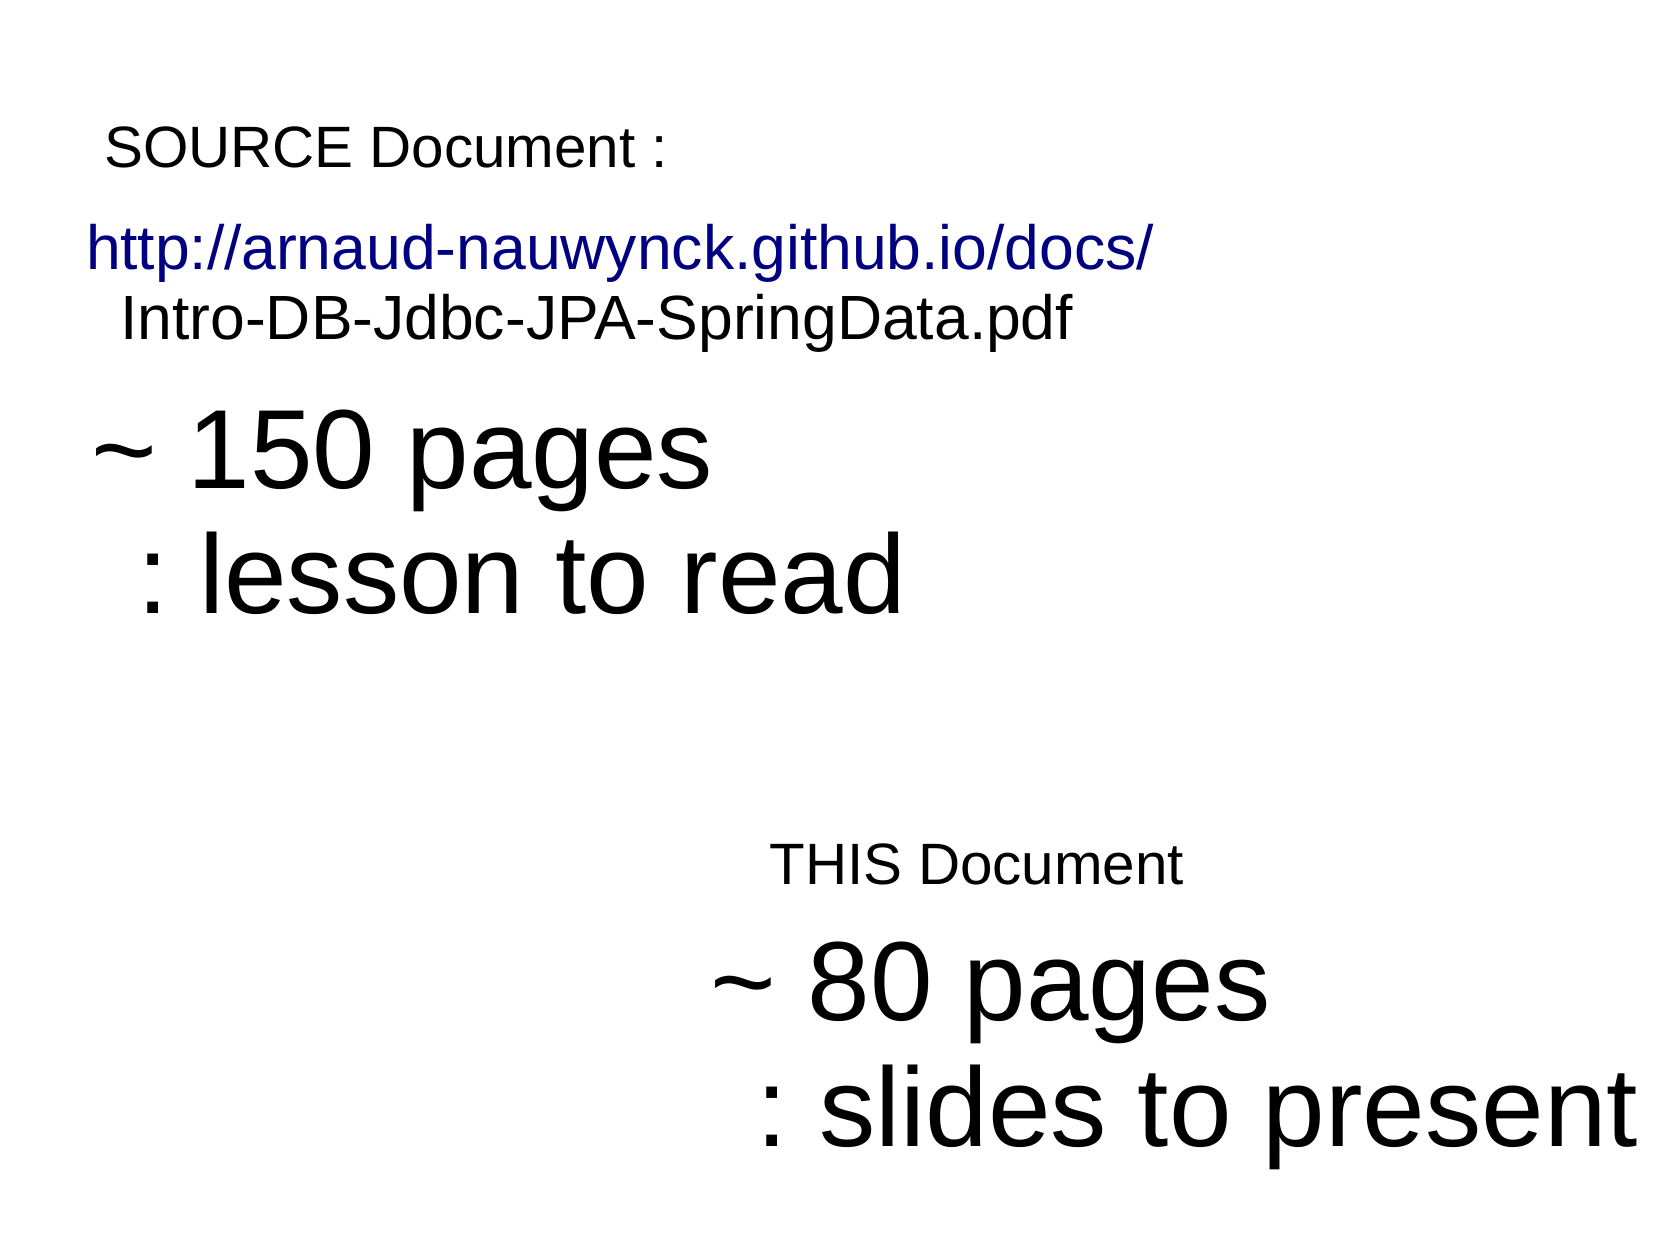

SOURCE Document :
http://arnaud-nauwynck.github.io/docs/
 Intro-DB-Jdbc-JPA-SpringData.pdf
 ~ 150 pages
 : lesson to read
THIS Document
 ~ 80 pages
 : slides to present